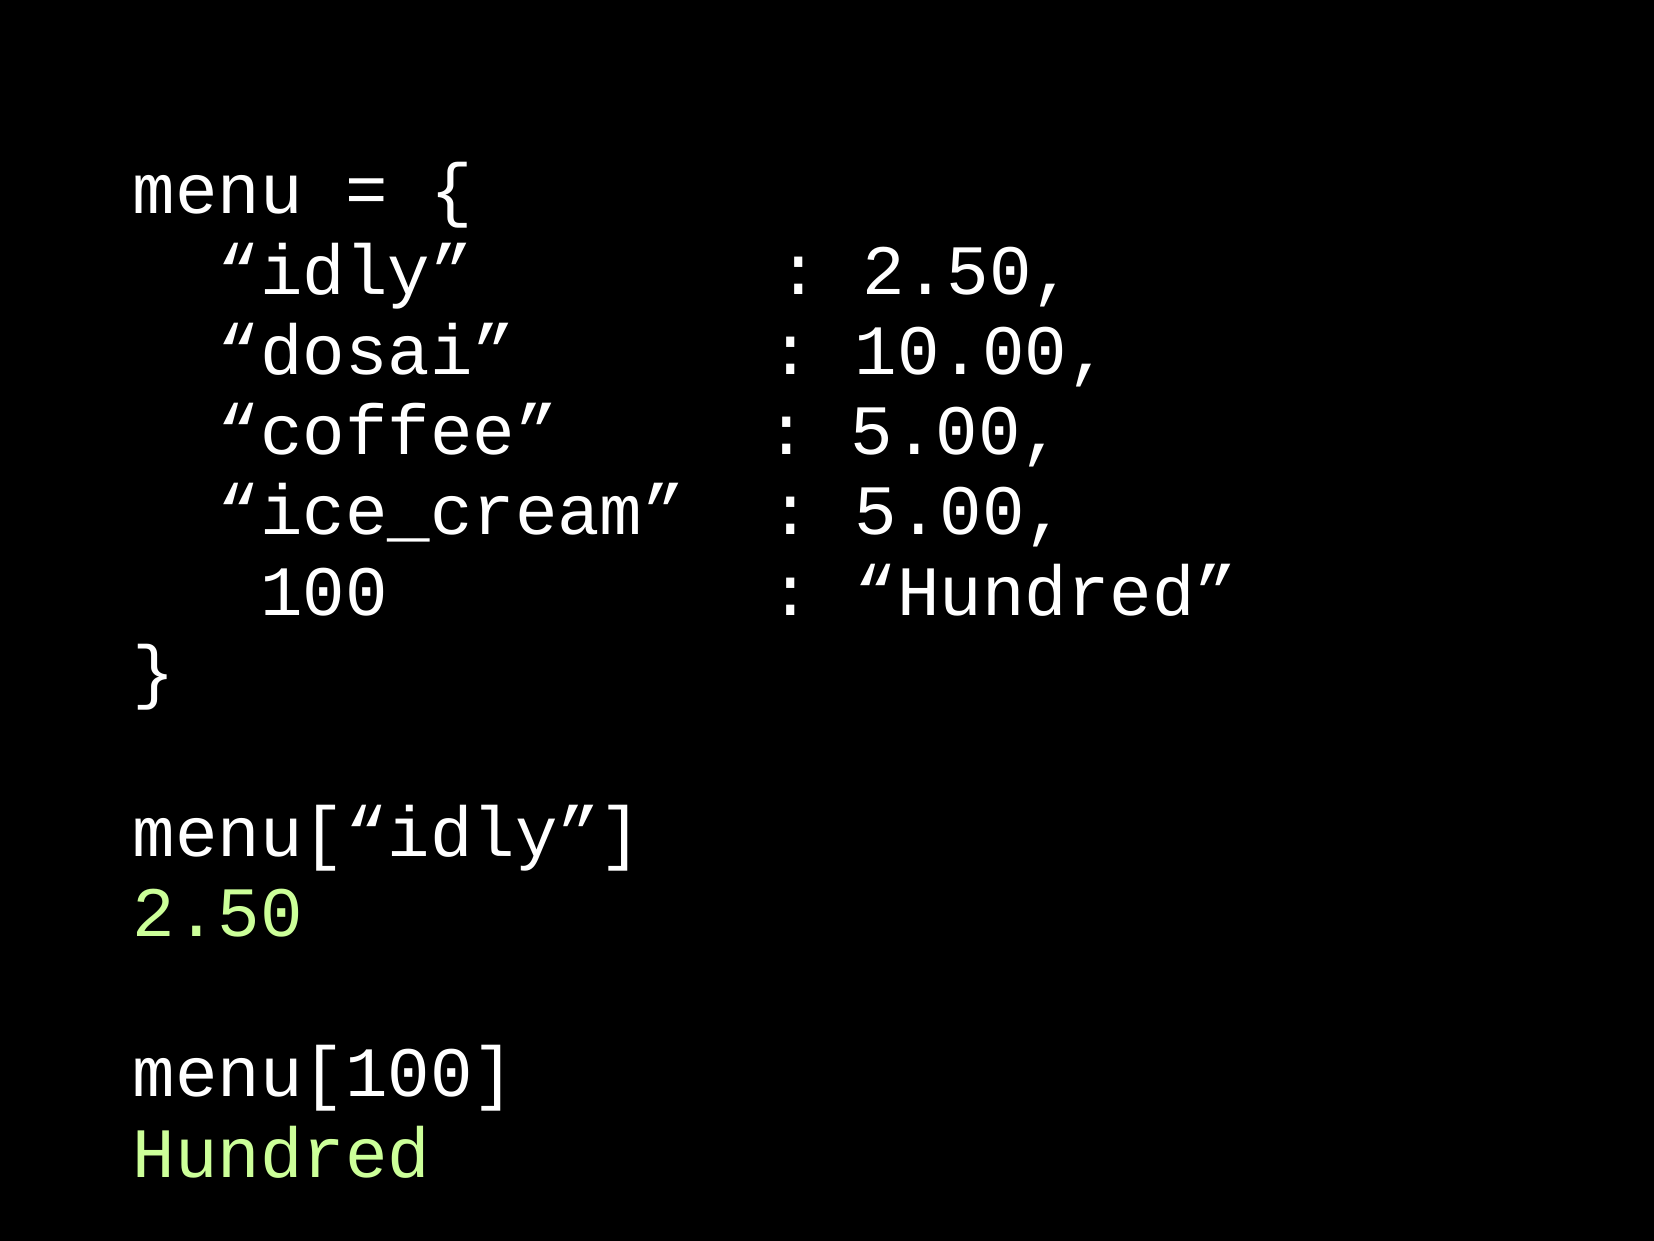

menu = {
 “idly” 	 : 2.50,
 “dosai” : 10.00,
 “coffee” 		 : 5.00,
 “ice_cream” : 5.00,
 100 : “Hundred”
}
menu[“idly”]
2.50
menu[100]
Hundred